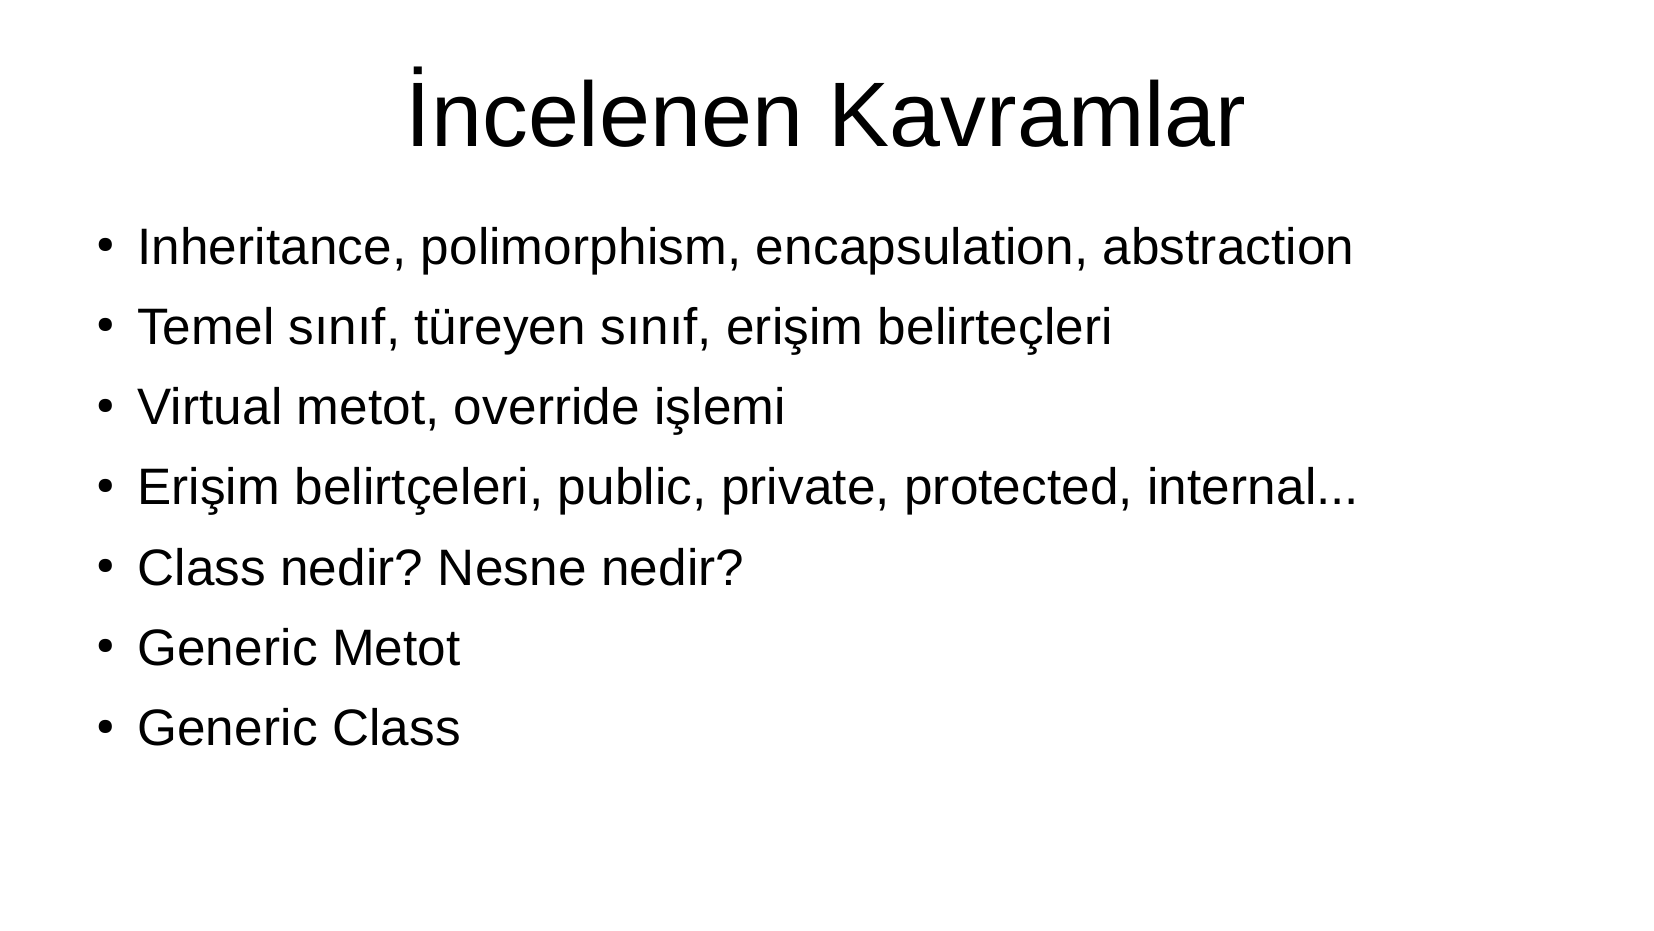

# İncelenen Kavramlar
Inheritance, polimorphism, encapsulation, abstraction
Temel sınıf, türeyen sınıf, erişim belirteçleri
Virtual metot, override işlemi
Erişim belirtçeleri, public, private, protected, internal...
Class nedir? Nesne nedir?
Generic Metot
Generic Class